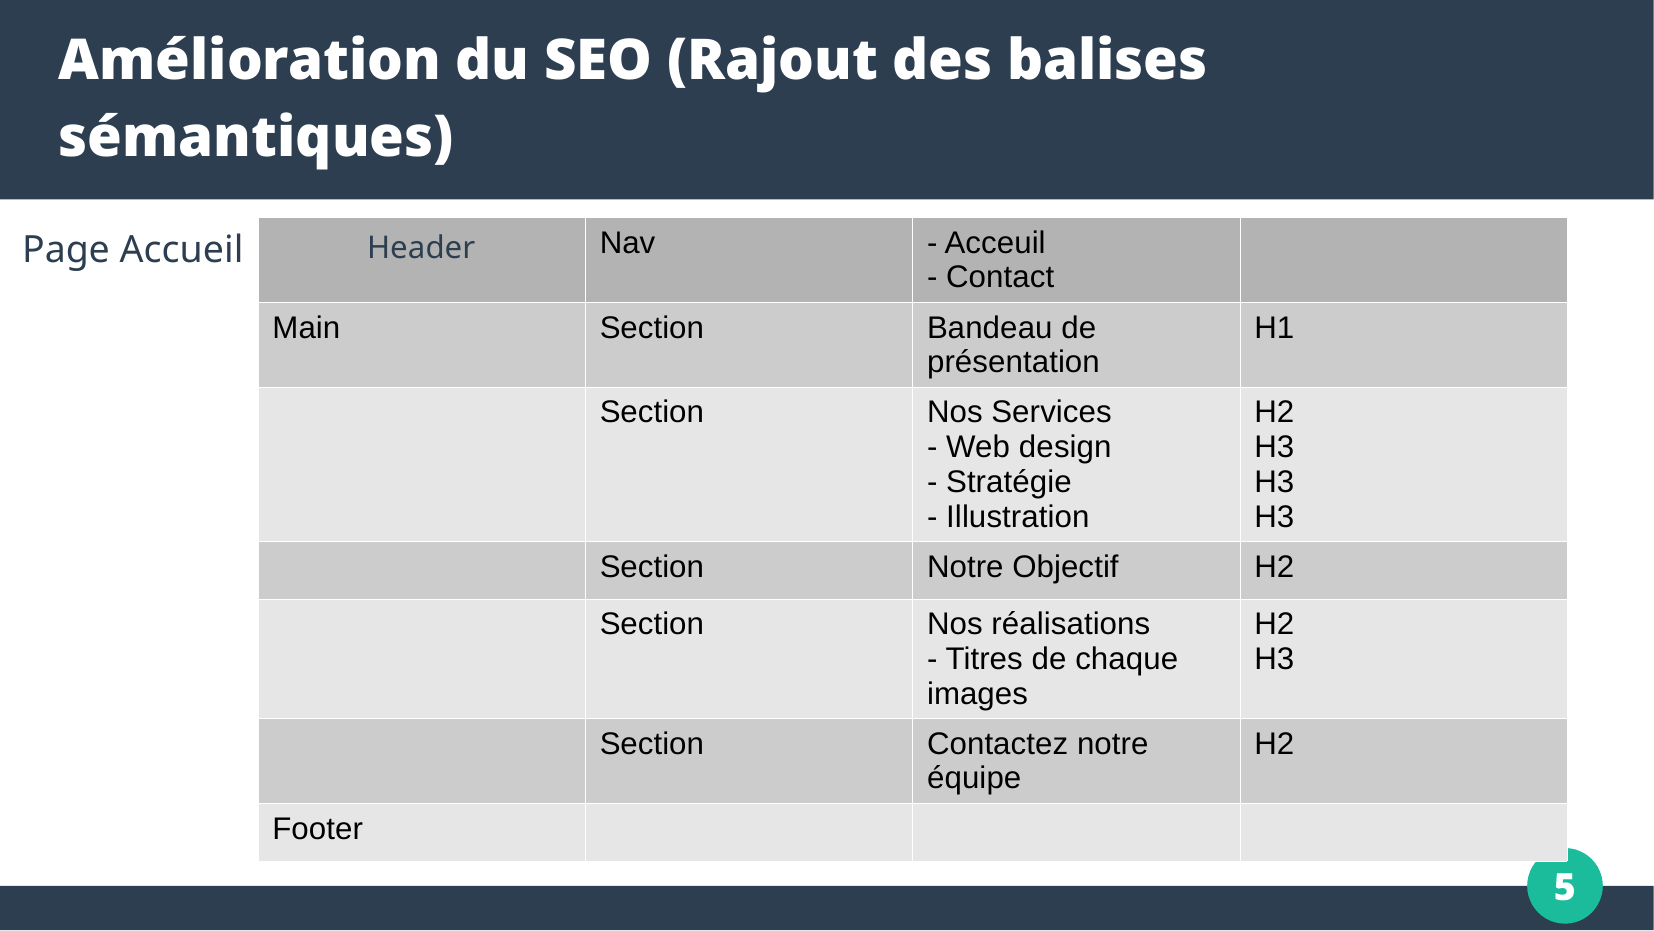

# Amélioration du SEO (Rajout des balises sémantiques)
Page Accueil
| Header | Nav | - Acceuil - Contact | |
| --- | --- | --- | --- |
| Main | Section | Bandeau de présentation | H1 |
| | Section | Nos Services - Web design - Stratégie - Illustration | H2 H3 H3 H3 |
| | Section | Notre Objectif | H2 |
| | Section | Nos réalisations - Titres de chaque images | H2 H3 |
| | Section | Contactez notre équipe | H2 |
| Footer | | | |